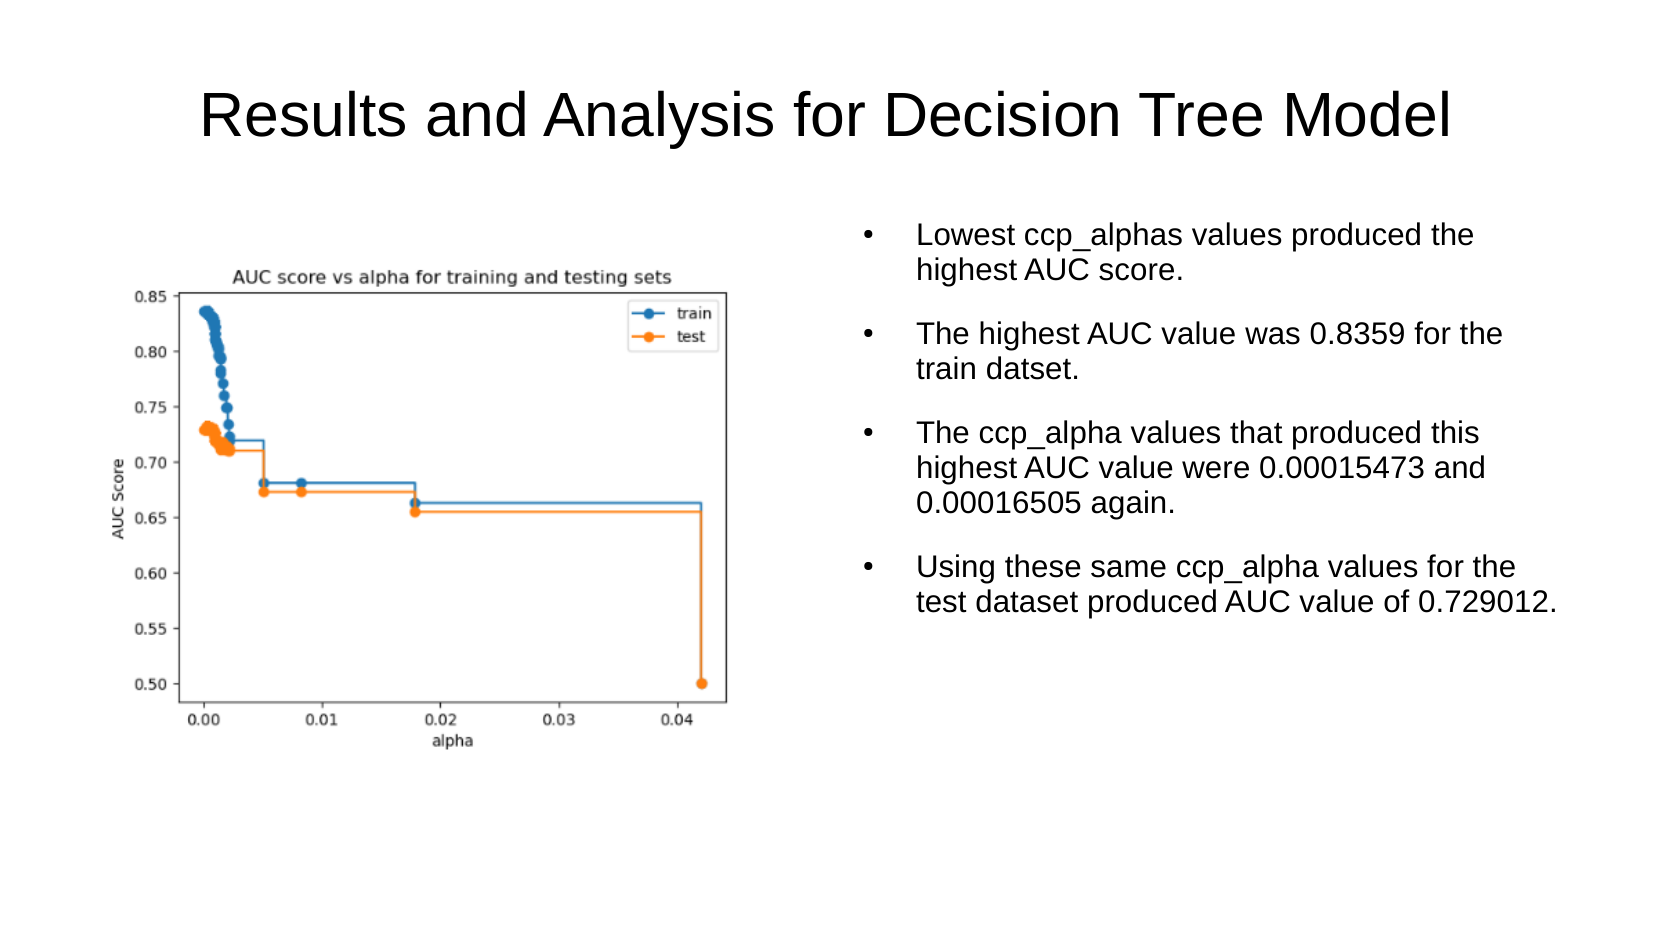

# Results and Analysis for Decision Tree Model
Lowest ccp_alphas values produced the highest AUC score.
The highest AUC value was 0.8359 for the train datset.
The ccp_alpha values that produced this highest AUC value were 0.00015473 and 0.00016505 again.
Using these same ccp_alpha values for the test dataset produced AUC value of 0.729012.